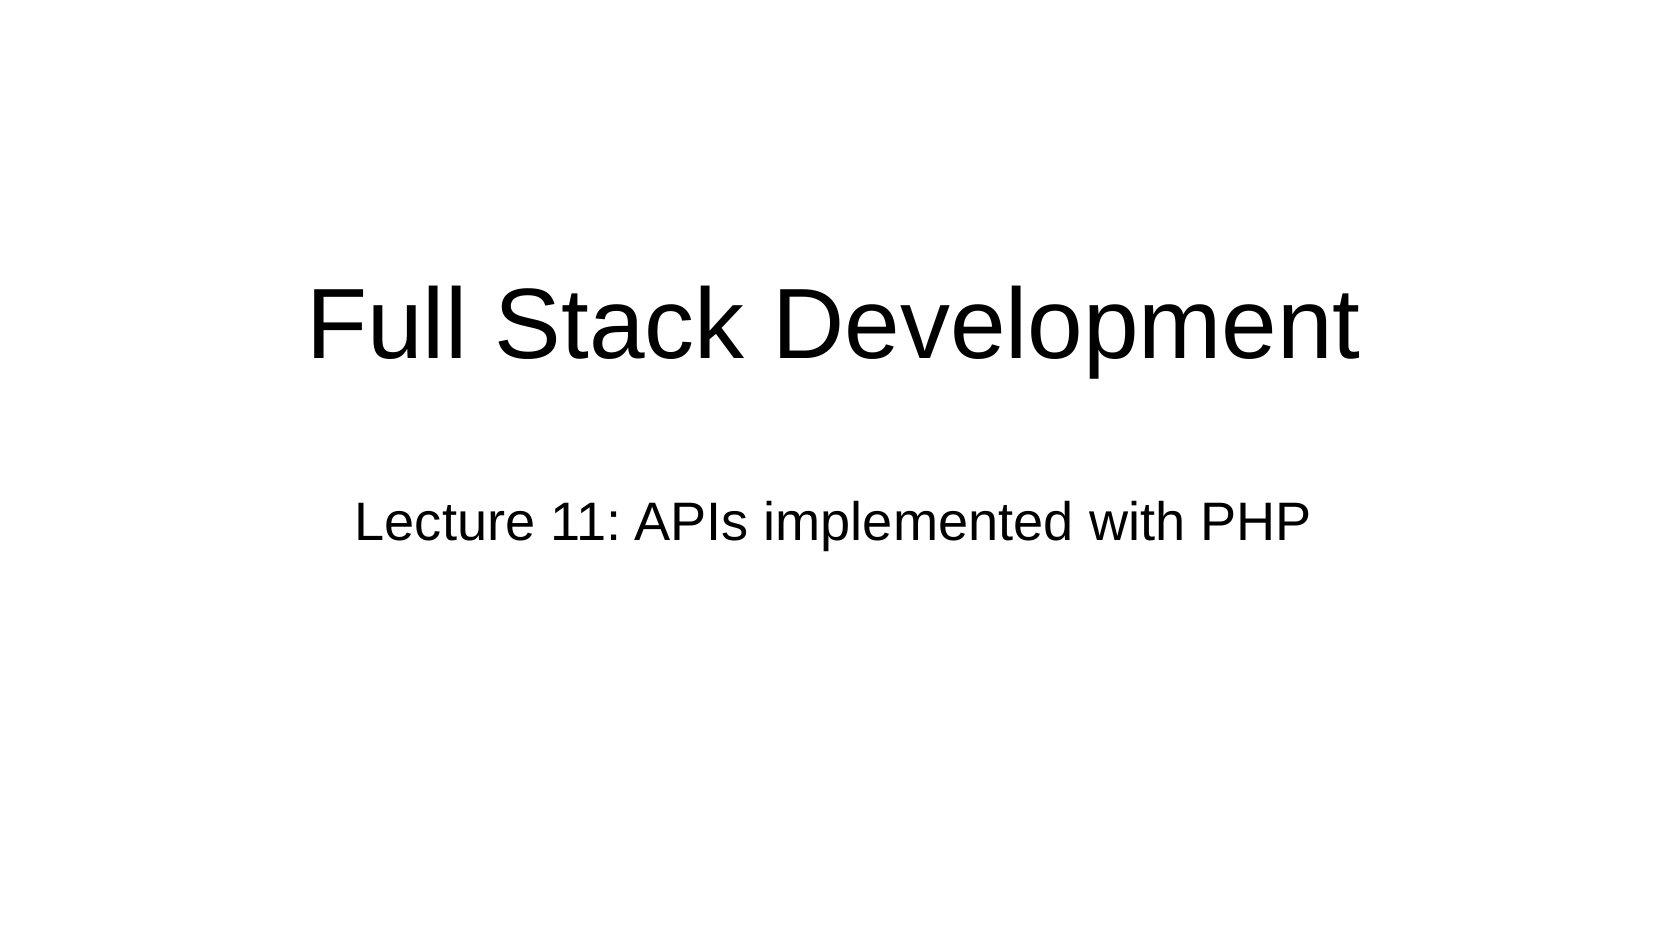

# Full Stack Development
Lecture 11: APIs implemented with PHP